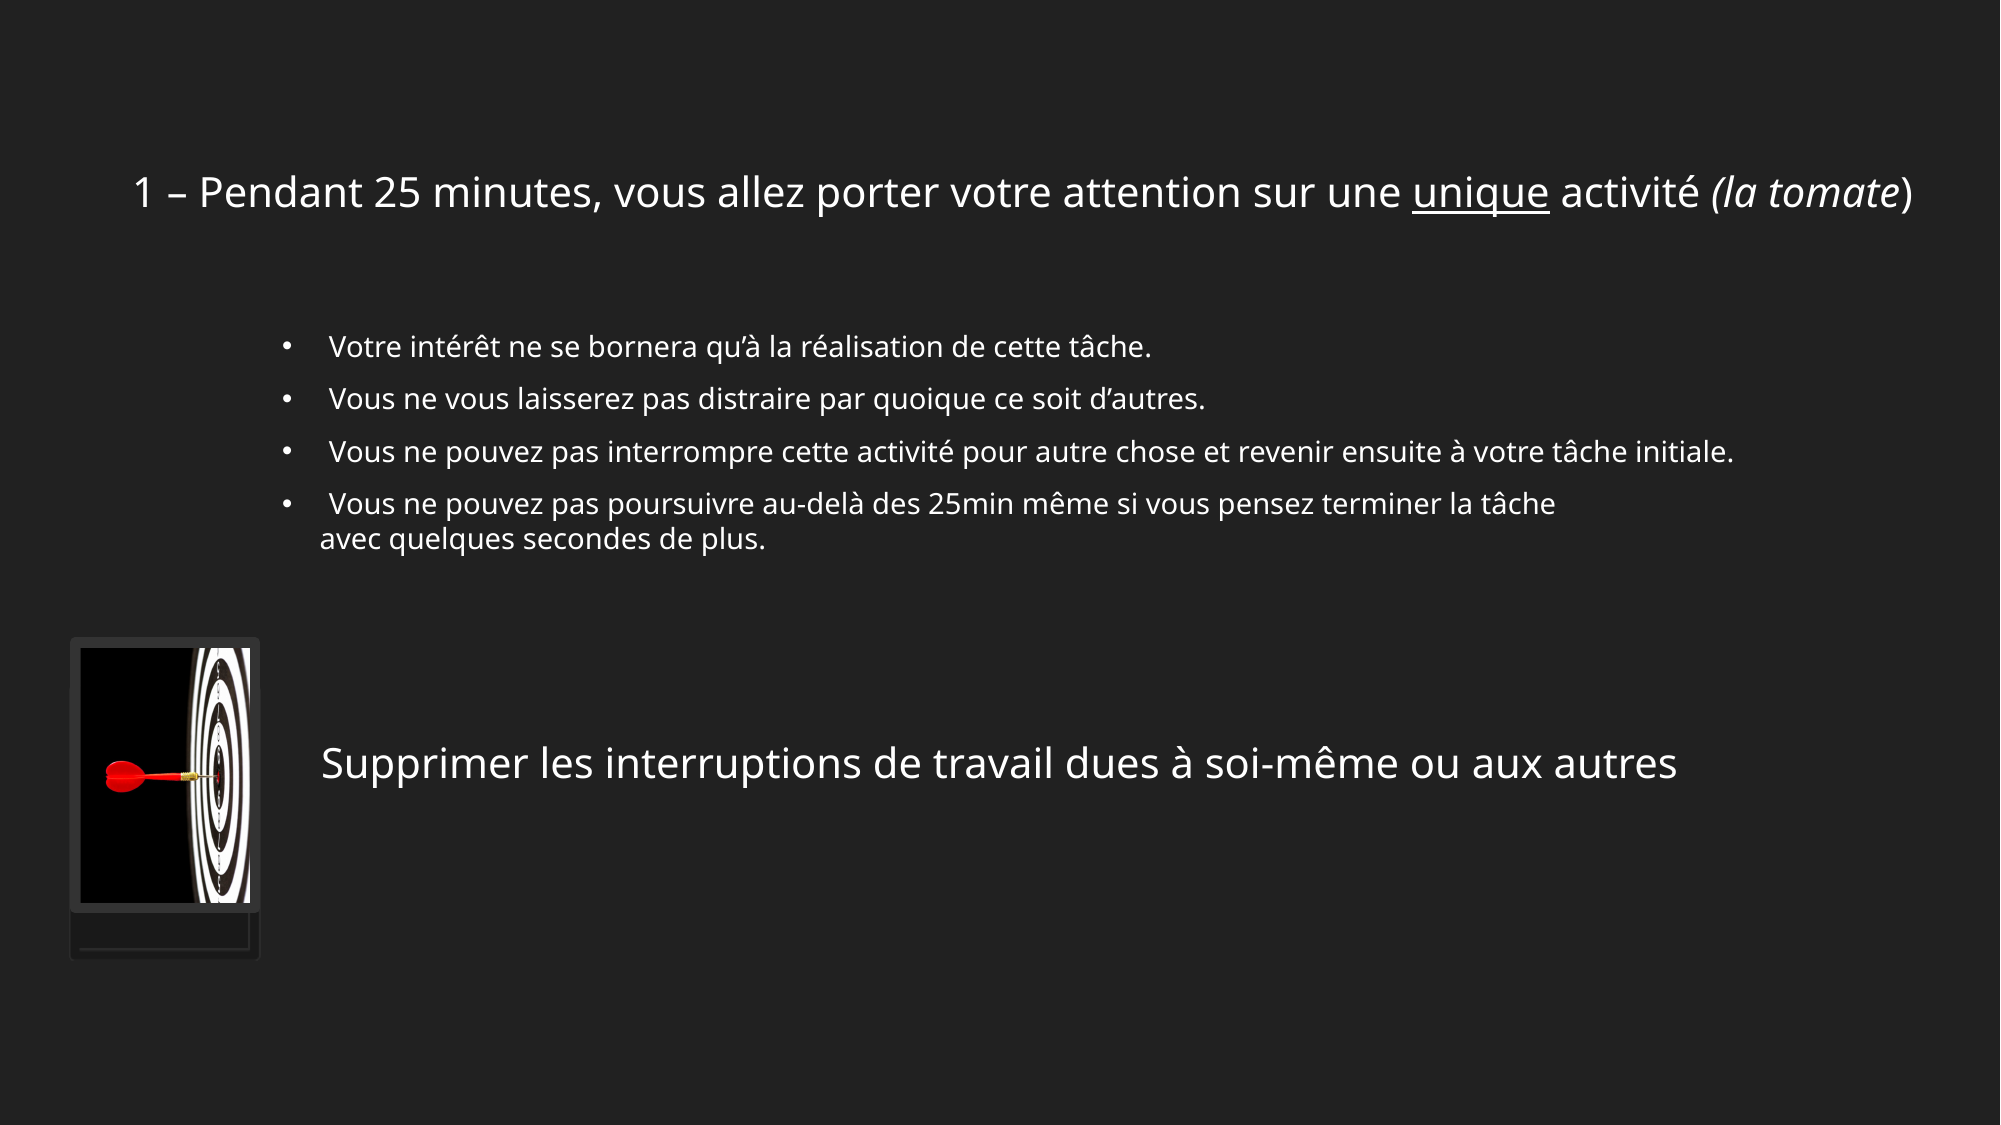

1 – Pendant 25 minutes, vous allez porter votre attention sur une unique activité (la tomate)
Votre intérêt ne se bornera qu’à la réalisation de cette tâche.
Vous ne vous laisserez pas distraire par quoique ce soit d’autres.
Vous ne pouvez pas interrompre cette activité pour autre chose et revenir ensuite à votre tâche initiale.
Vous ne pouvez pas poursuivre au-delà des 25min même si vous pensez terminer la tâche
 avec quelques secondes de plus.
Supprimer les interruptions de travail dues à soi-même ou aux autres